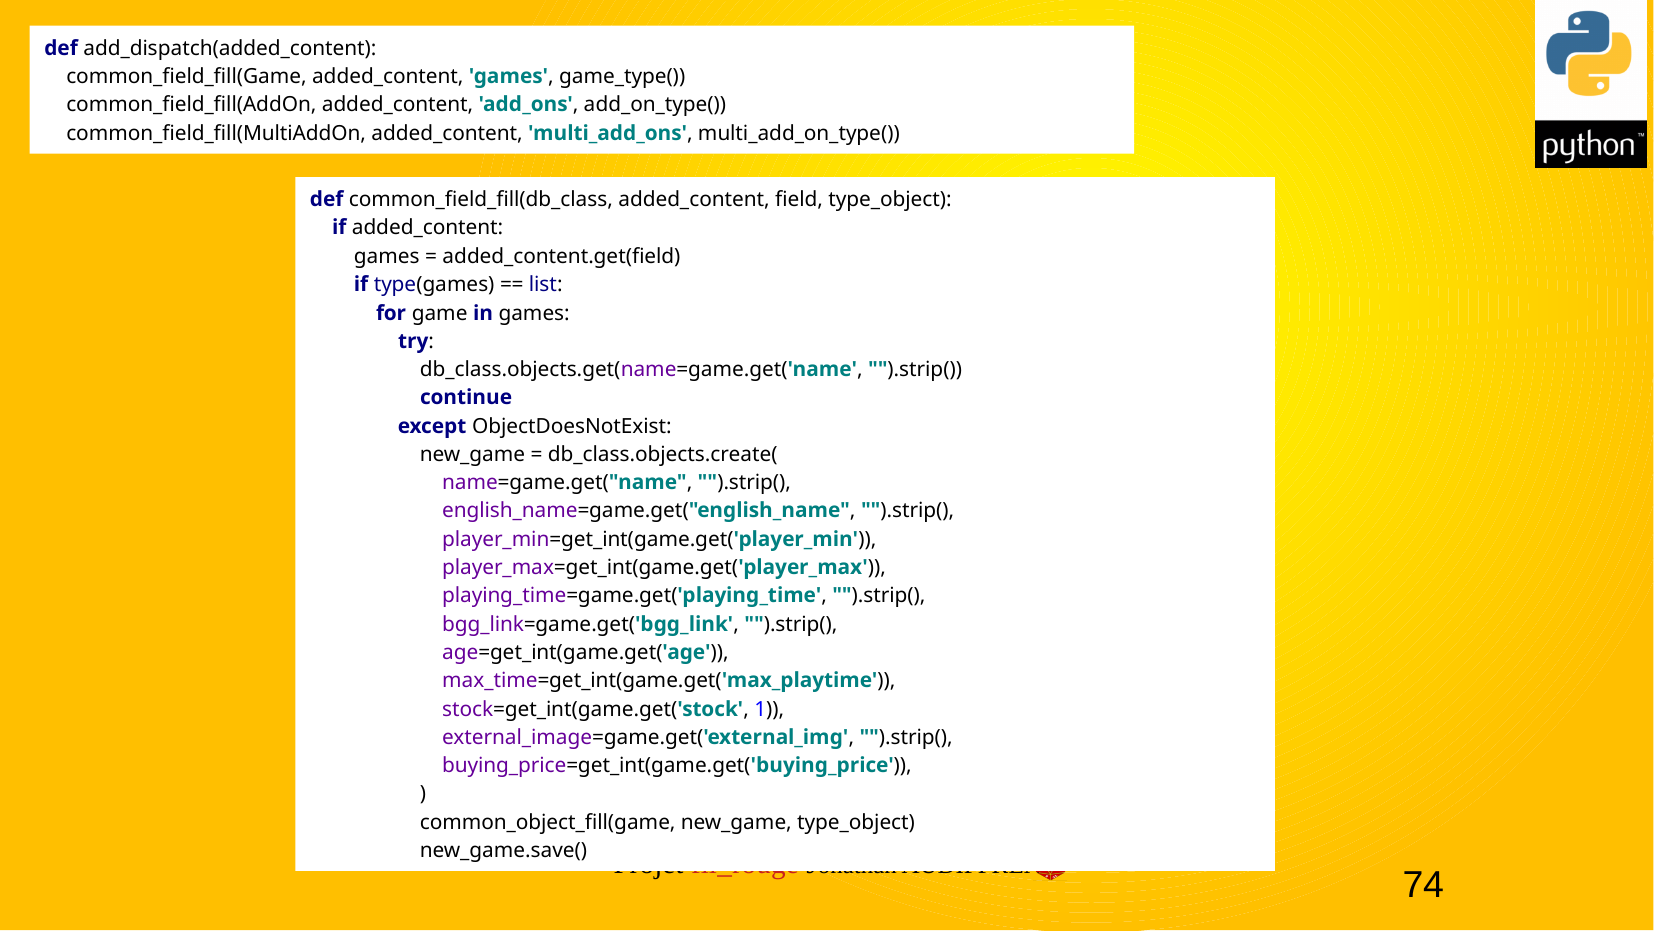

def add_dispatch(added_content):
 common_field_fill(Game, added_content, 'games', game_type())
 common_field_fill(AddOn, added_content, 'add_ons', add_on_type())
 common_field_fill(MultiAddOn, added_content, 'multi_add_ons', multi_add_on_type())
def common_field_fill(db_class, added_content, field, type_object):
 if added_content:
 games = added_content.get(field)
 if type(games) == list:
 for game in games:
 try:
 db_class.objects.get(name=game.get('name', "").strip())
 continue
 except ObjectDoesNotExist:
 new_game = db_class.objects.create(
 name=game.get("name", "").strip(),
 english_name=game.get("english_name", "").strip(),
 player_min=get_int(game.get('player_min')),
 player_max=get_int(game.get('player_max')),
 playing_time=game.get('playing_time', "").strip(),
 bgg_link=game.get('bgg_link', "").strip(),
 age=get_int(game.get('age')),
 max_time=get_int(game.get('max_playtime')),
 stock=get_int(game.get('stock', 1)),
 external_image=game.get('external_img', "").strip(),
 buying_price=get_int(game.get('buying_price')),
 )
 common_object_fill(game, new_game, type_object)
 new_game.save()